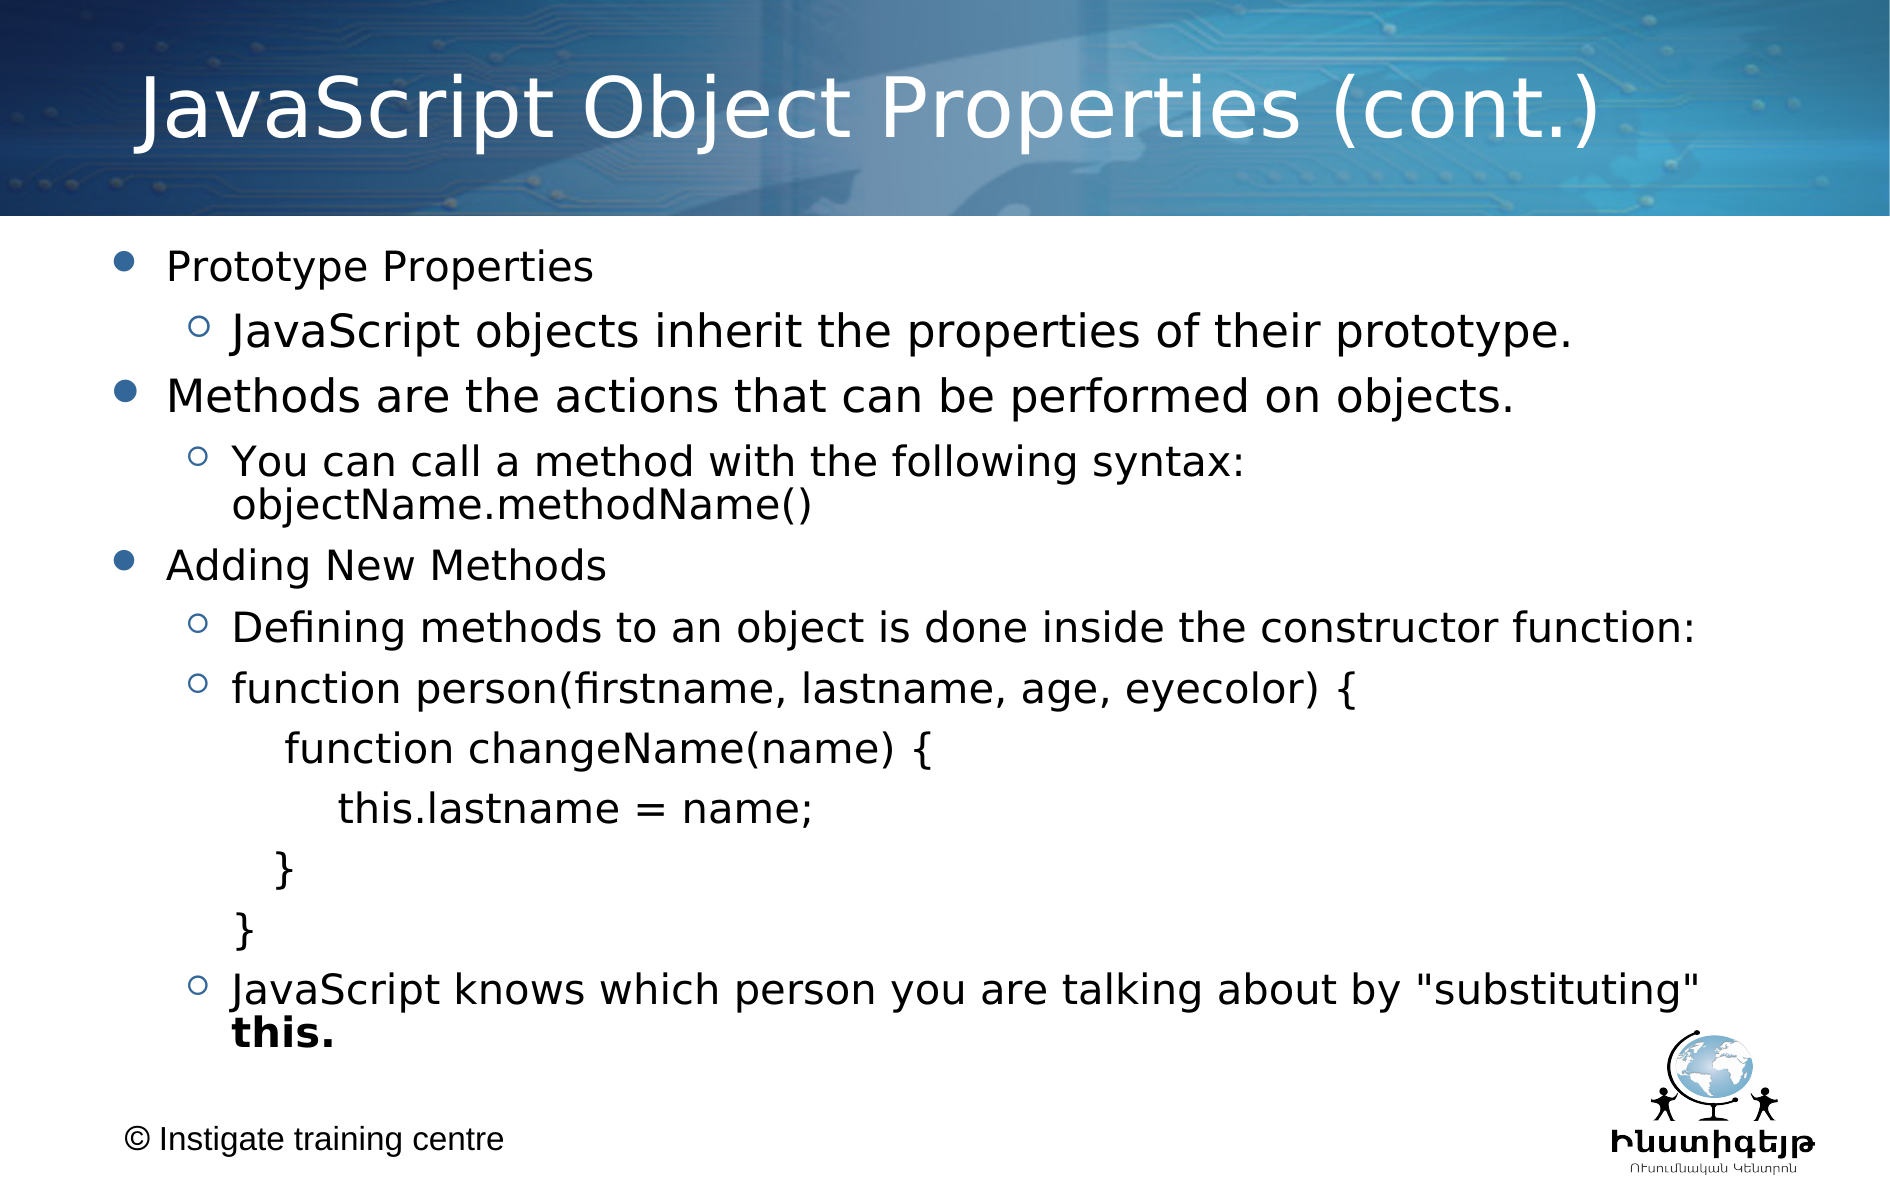

JavaScript Object Properties (cont.)
# Prototype Properties
JavaScript objects inherit the properties of their prototype.
Methods are the actions that can be performed on objects.
You can call a method with the following syntax: objectName.methodName()
Adding New Methods
Defining methods to an object is done inside the constructor function:
function person(firstname, lastname, age, eyecolor) {
 function changeName(name) {
 this.lastname = name;
 }
}
JavaScript knows which person you are talking about by "substituting" this.